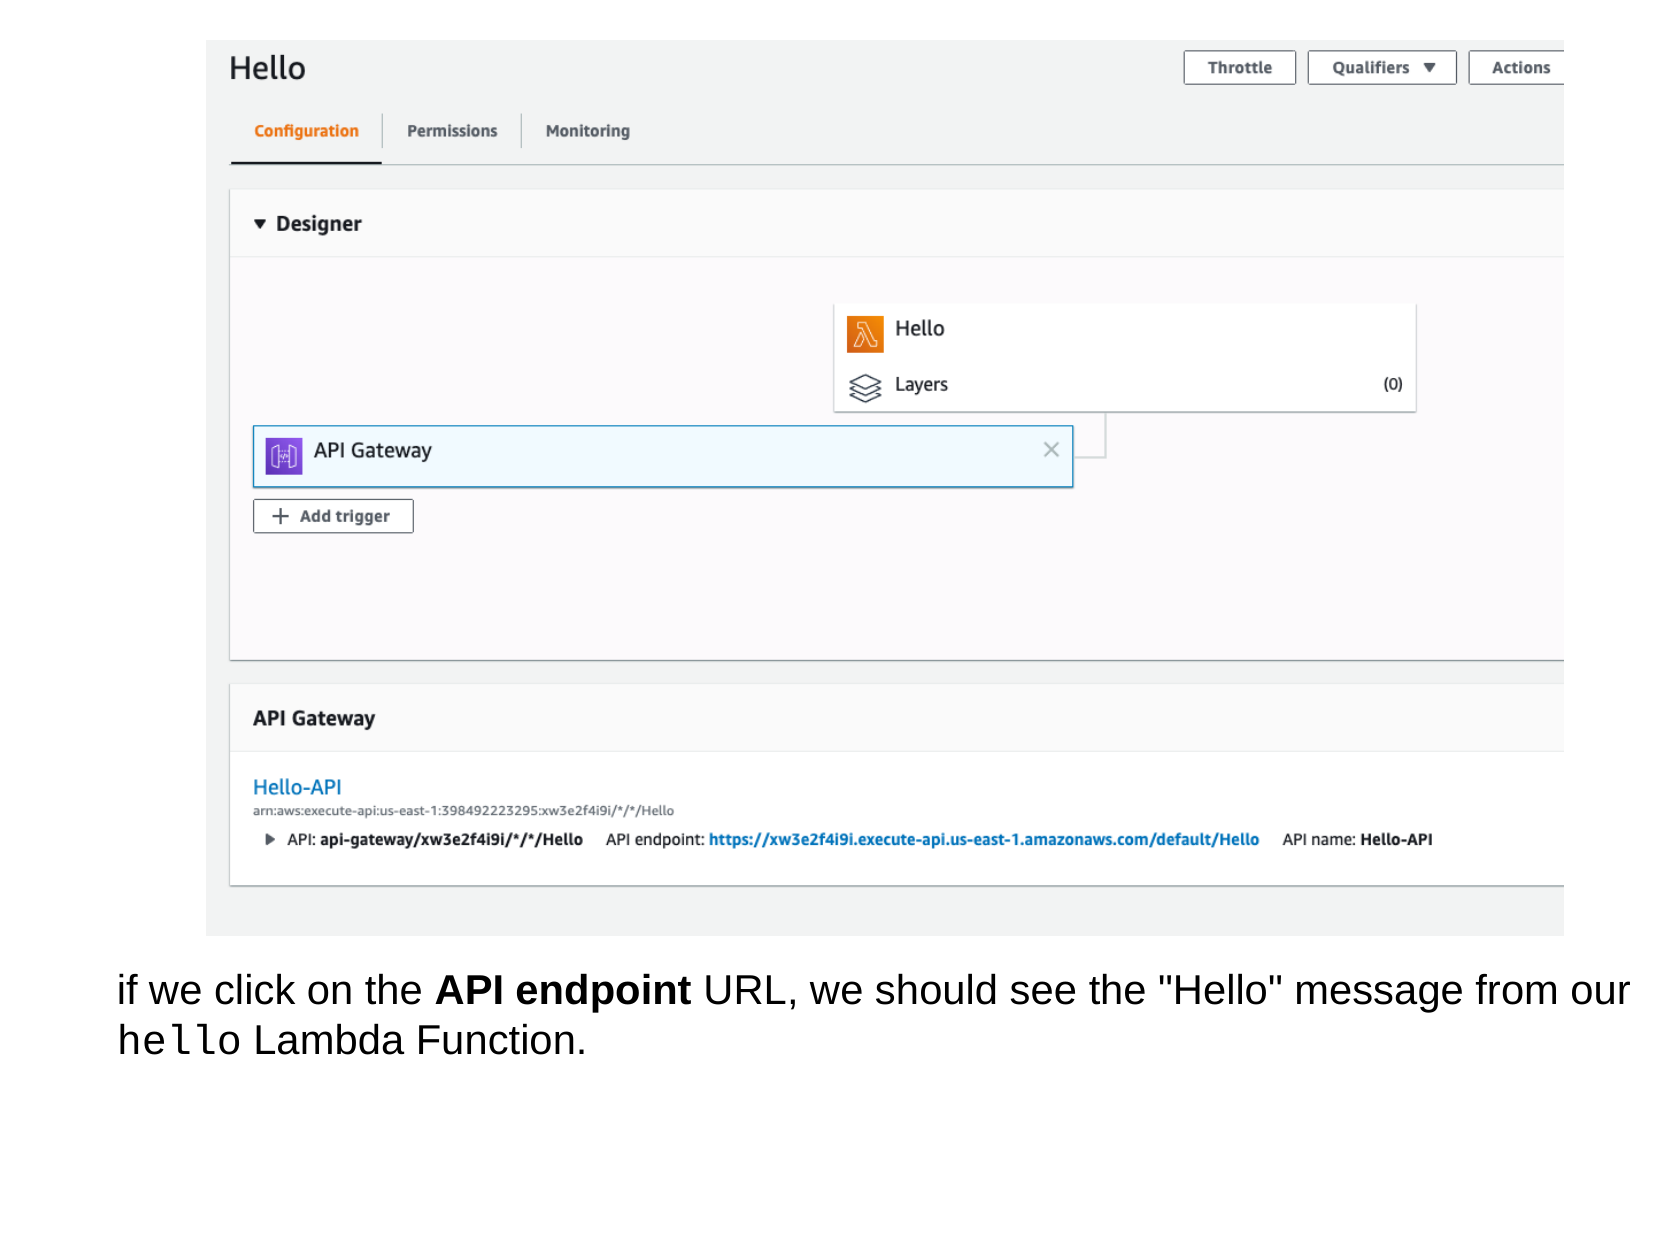

if we click on the API endpoint URL, we should see the "Hello" message from our hello Lambda Function.